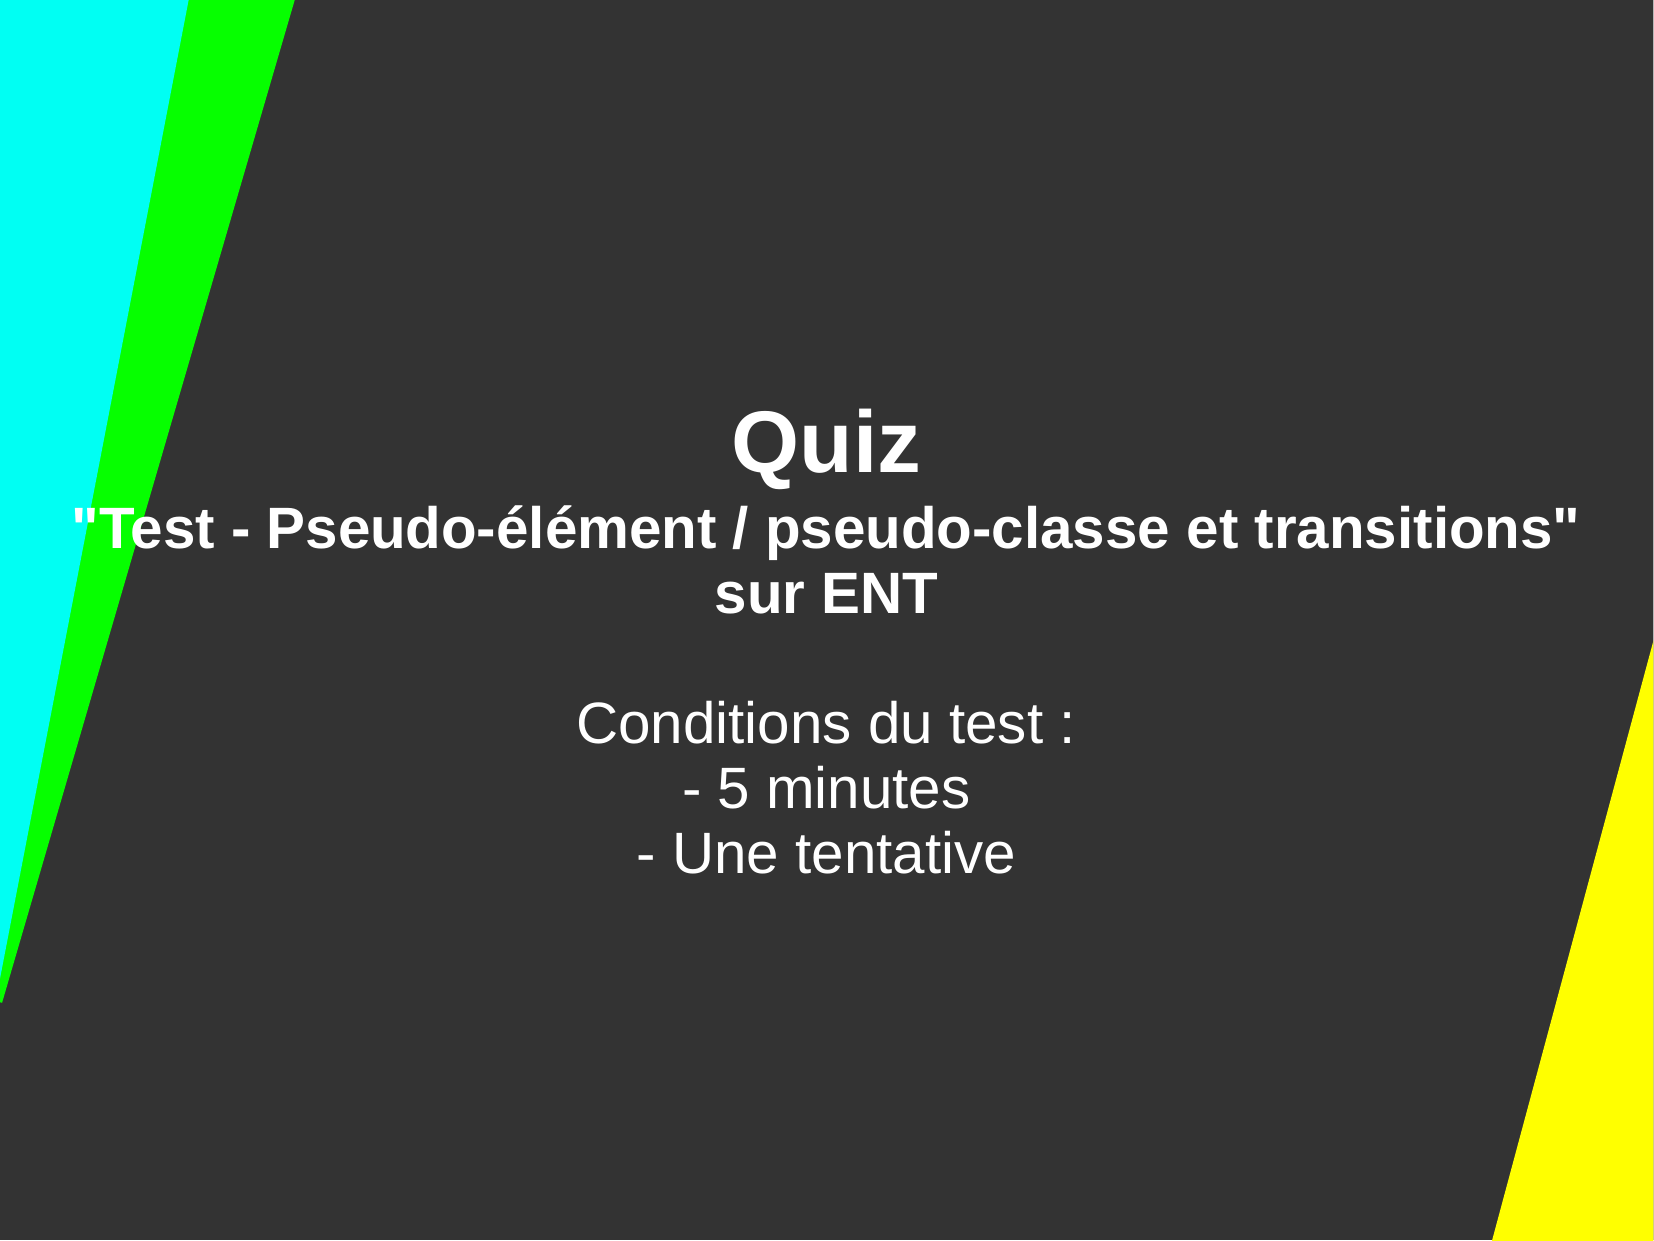

# Quiz
"Test - Pseudo-élément / pseudo-classe et transitions" sur ENT
Conditions du test :
- 5 minutes
- Une tentative